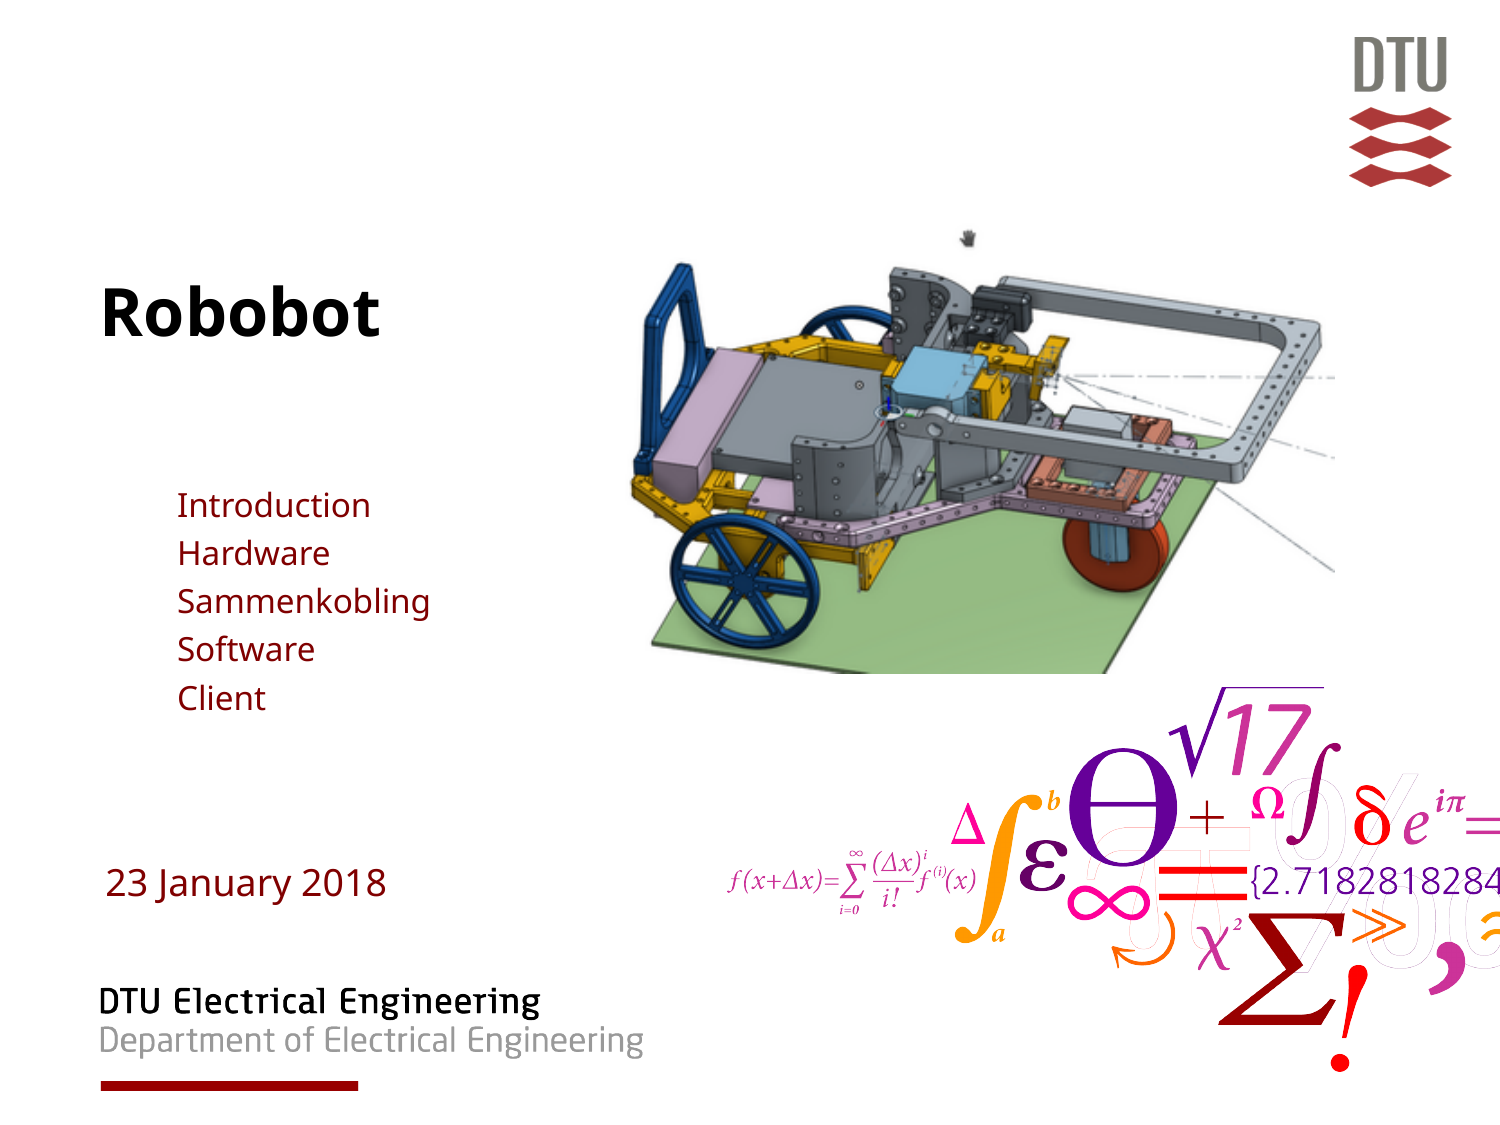

# Robobot
Introduction
Hardware
Sammenkobling
Software
Client
23 January 2018